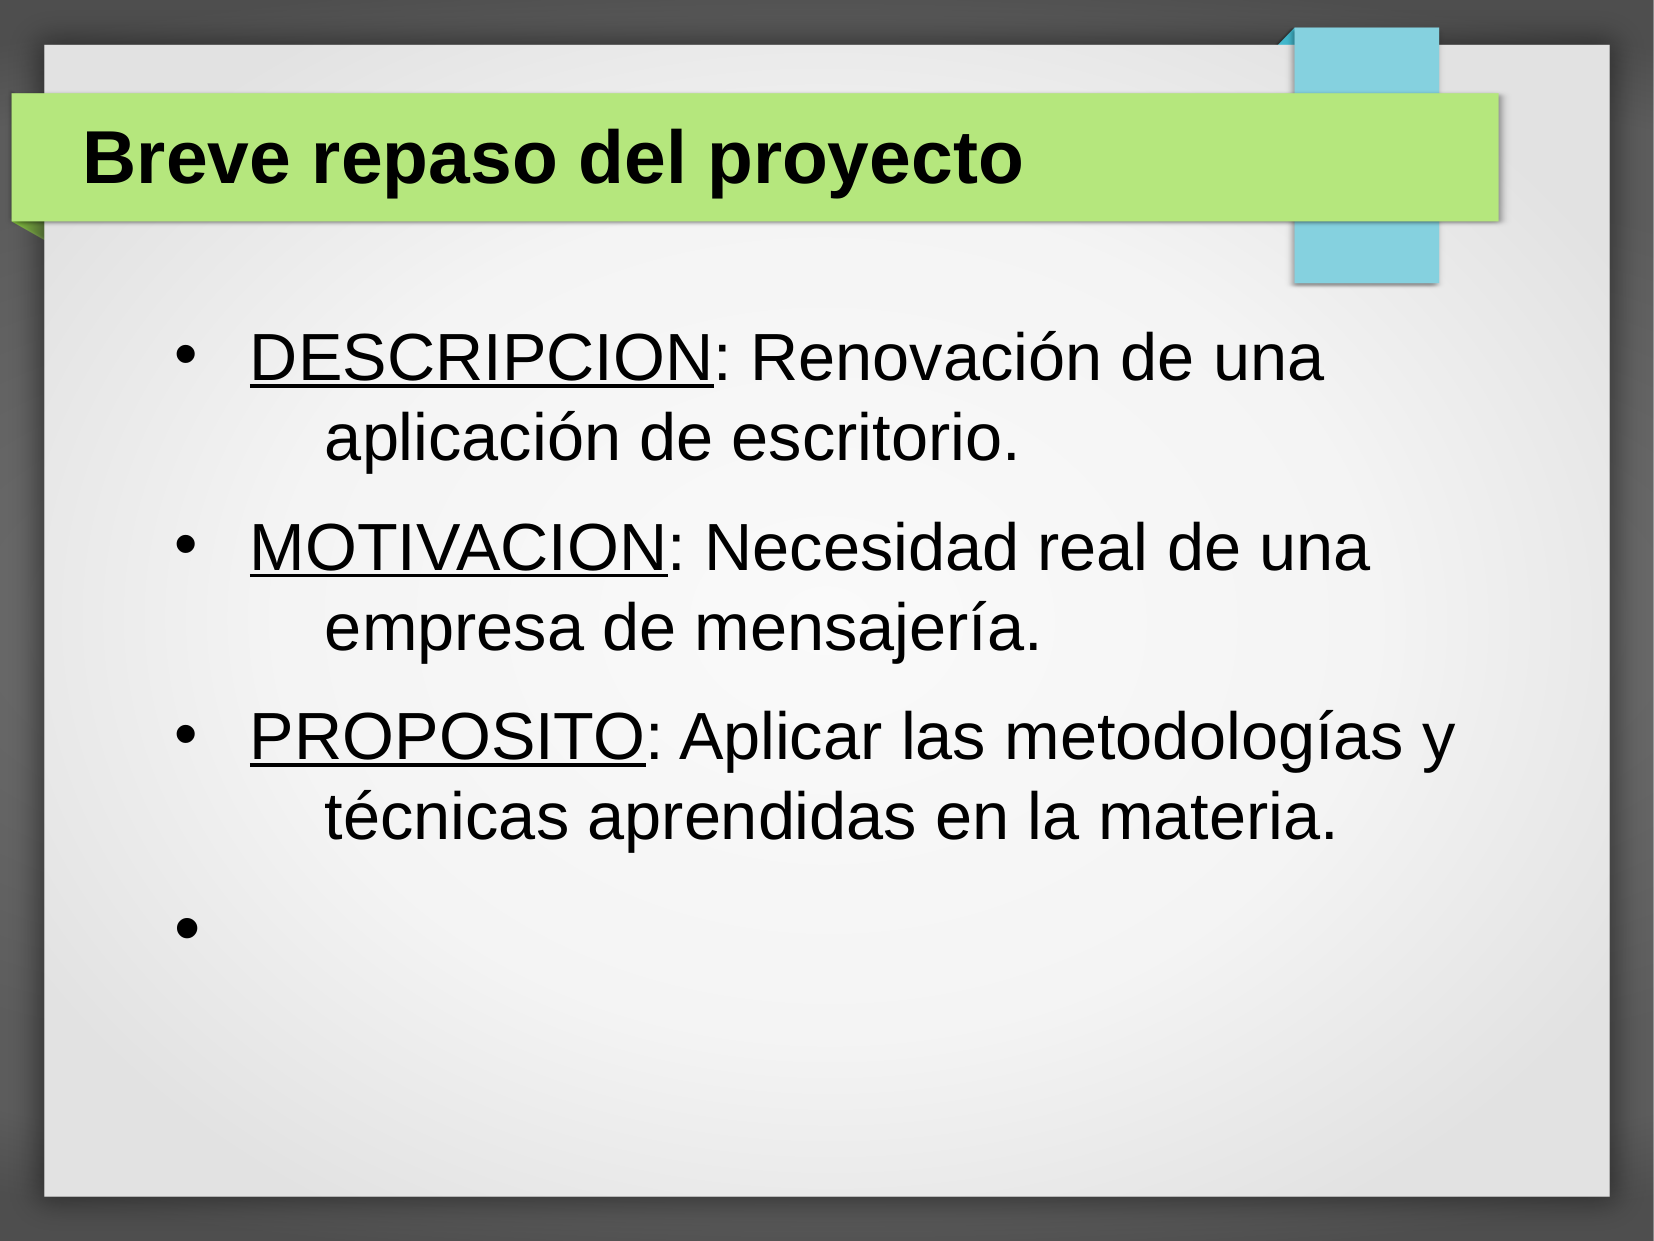

# Breve repaso del proyecto
DESCRIPCION: Renovación de una aplicación de escritorio.
MOTIVACION: Necesidad real de una empresa de mensajería.
PROPOSITO: Aplicar las metodologías y técnicas aprendidas en la materia.